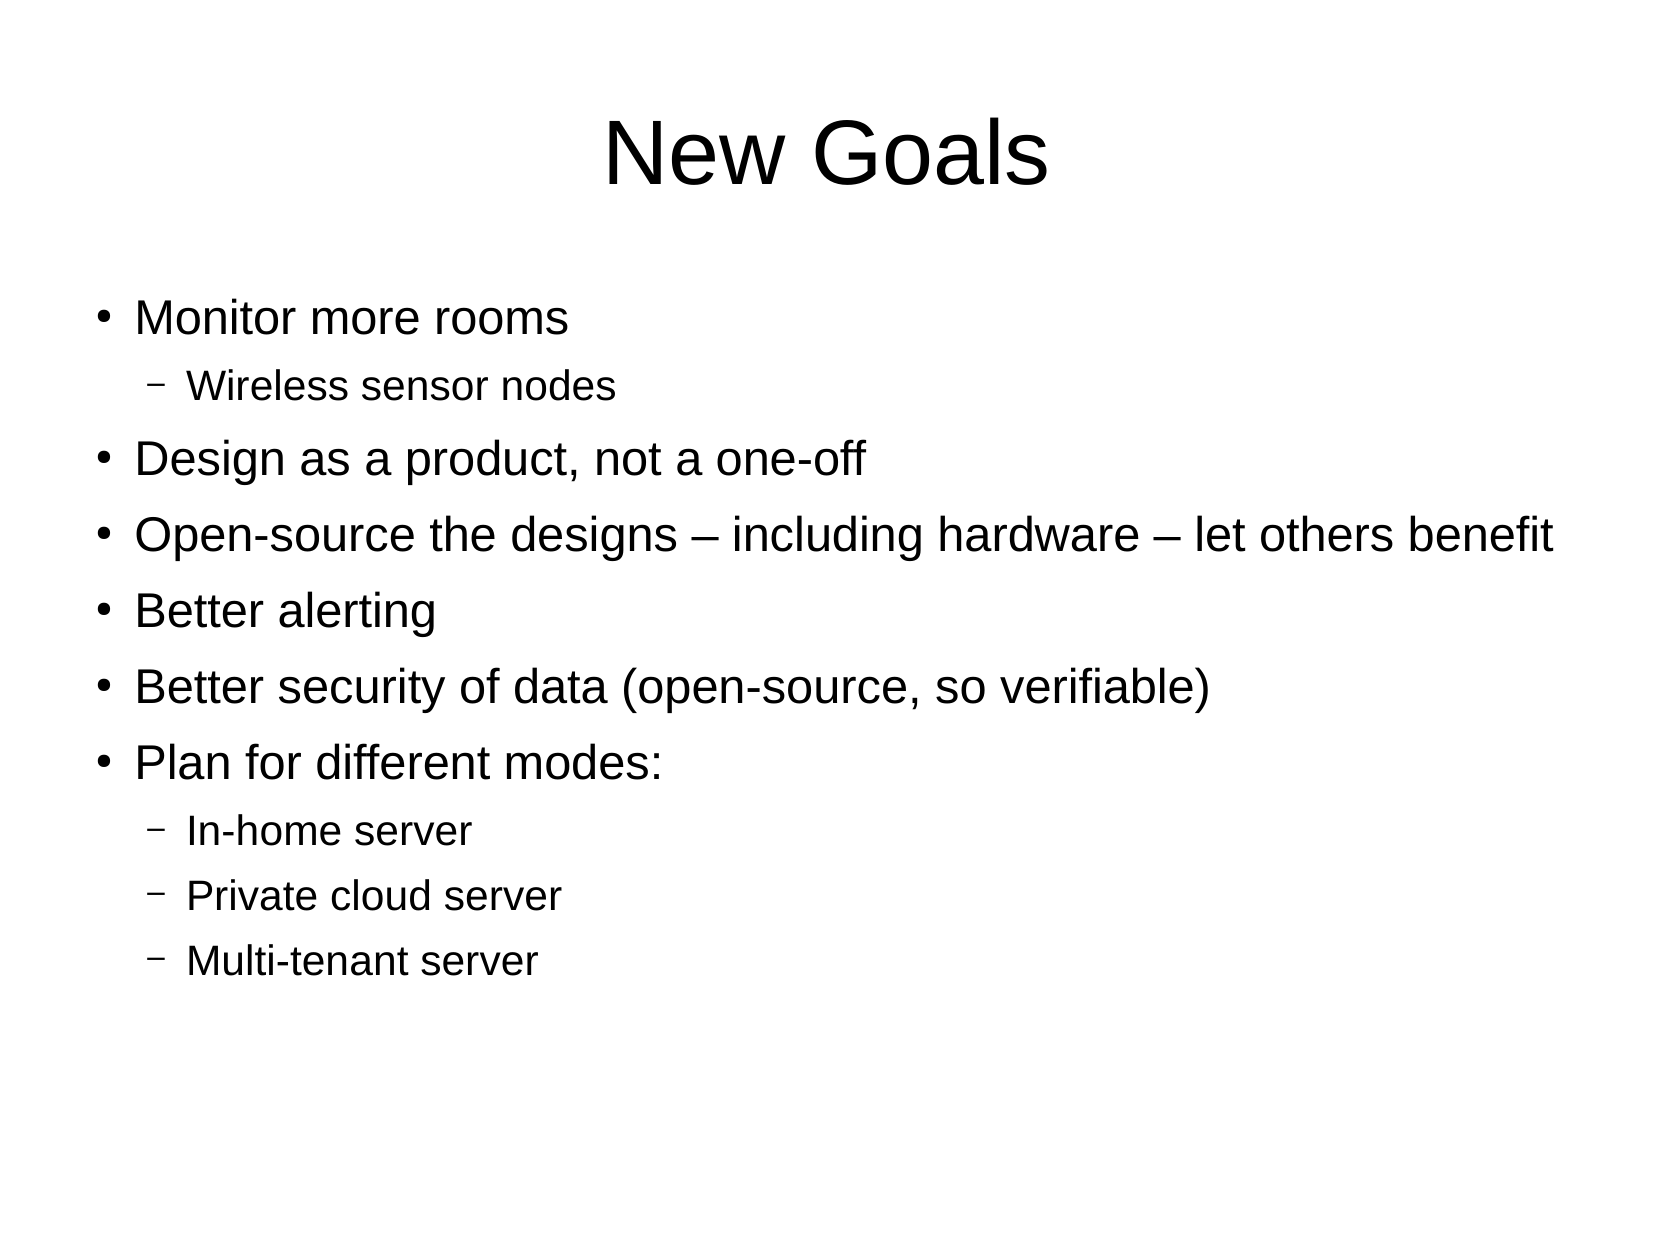

# New Goals
Monitor more rooms
Wireless sensor nodes
Design as a product, not a one-off
Open-source the designs – including hardware – let others benefit
Better alerting
Better security of data (open-source, so verifiable)
Plan for different modes:
In-home server
Private cloud server
Multi-tenant server